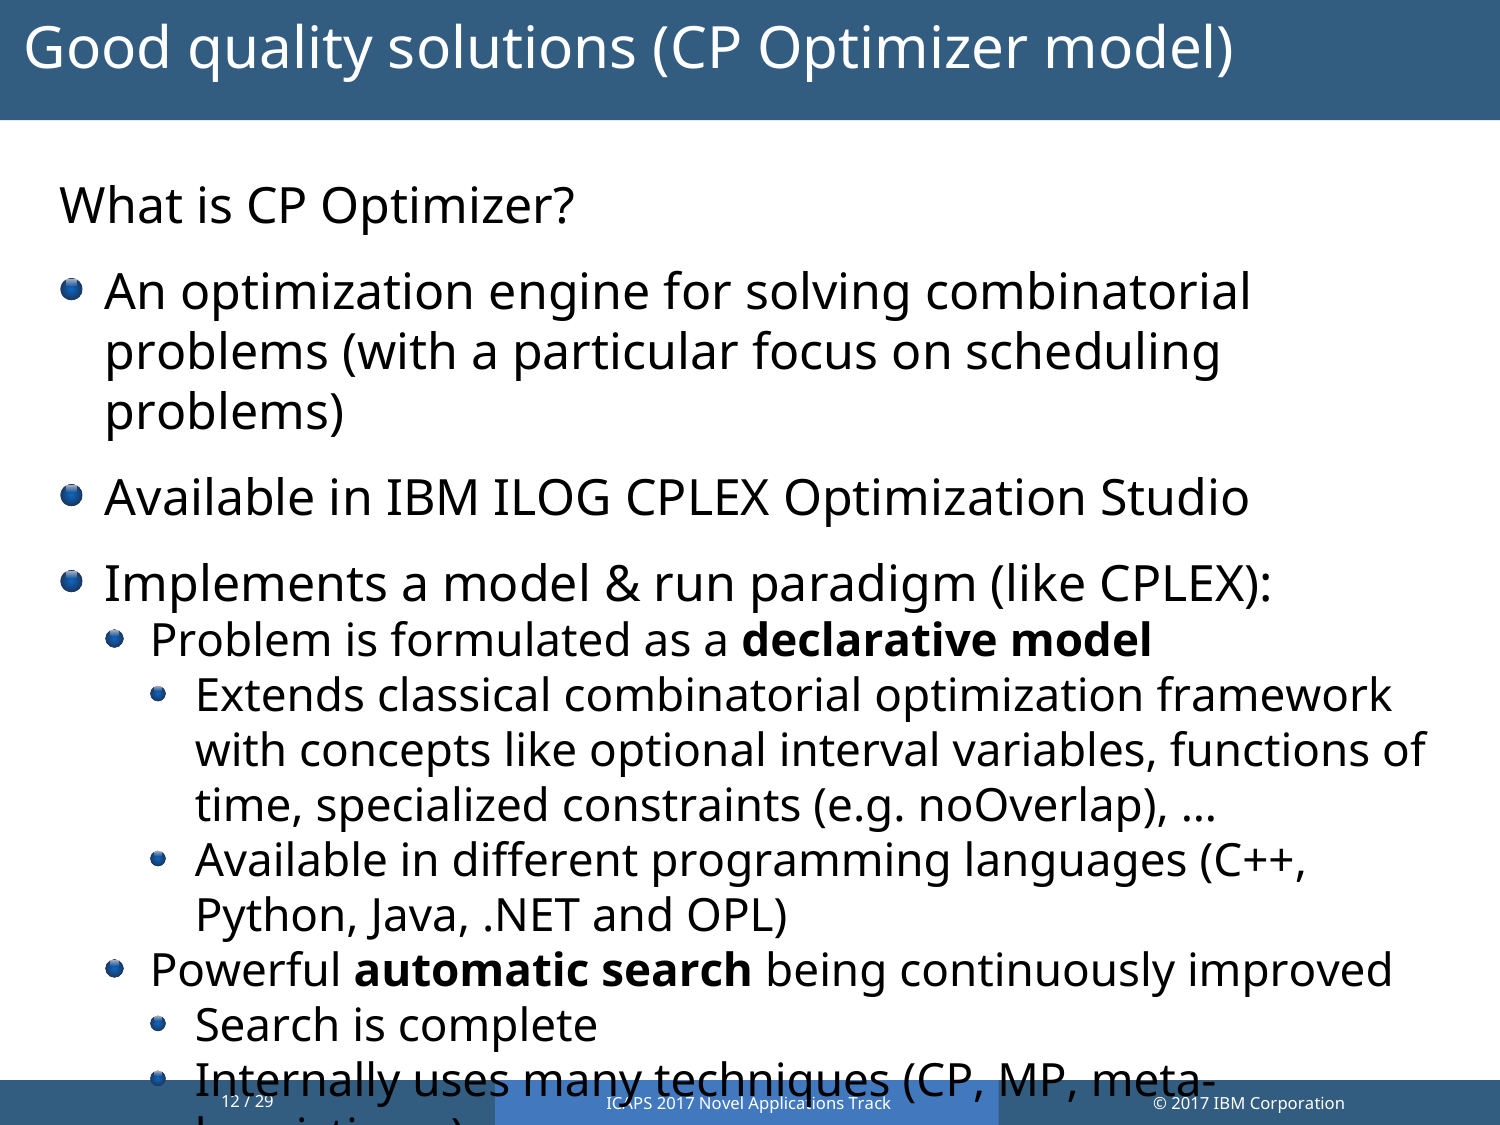

# Good quality solutions (CP Optimizer model)
What is CP Optimizer?
An optimization engine for solving combinatorial problems (with a particular focus on scheduling problems)
Available in IBM ILOG CPLEX Optimization Studio
Implements a model & run paradigm (like CPLEX):
Problem is formulated as a declarative model
Extends classical combinatorial optimization framework with concepts like optional interval variables, functions of time, specialized constraints (e.g. noOverlap), …
Available in different programming languages (C++, Python, Java, .NET and OPL)
Powerful automatic search being continuously improved
Search is complete
Internally uses many techniques (CP, MP, meta-heuristics,...)